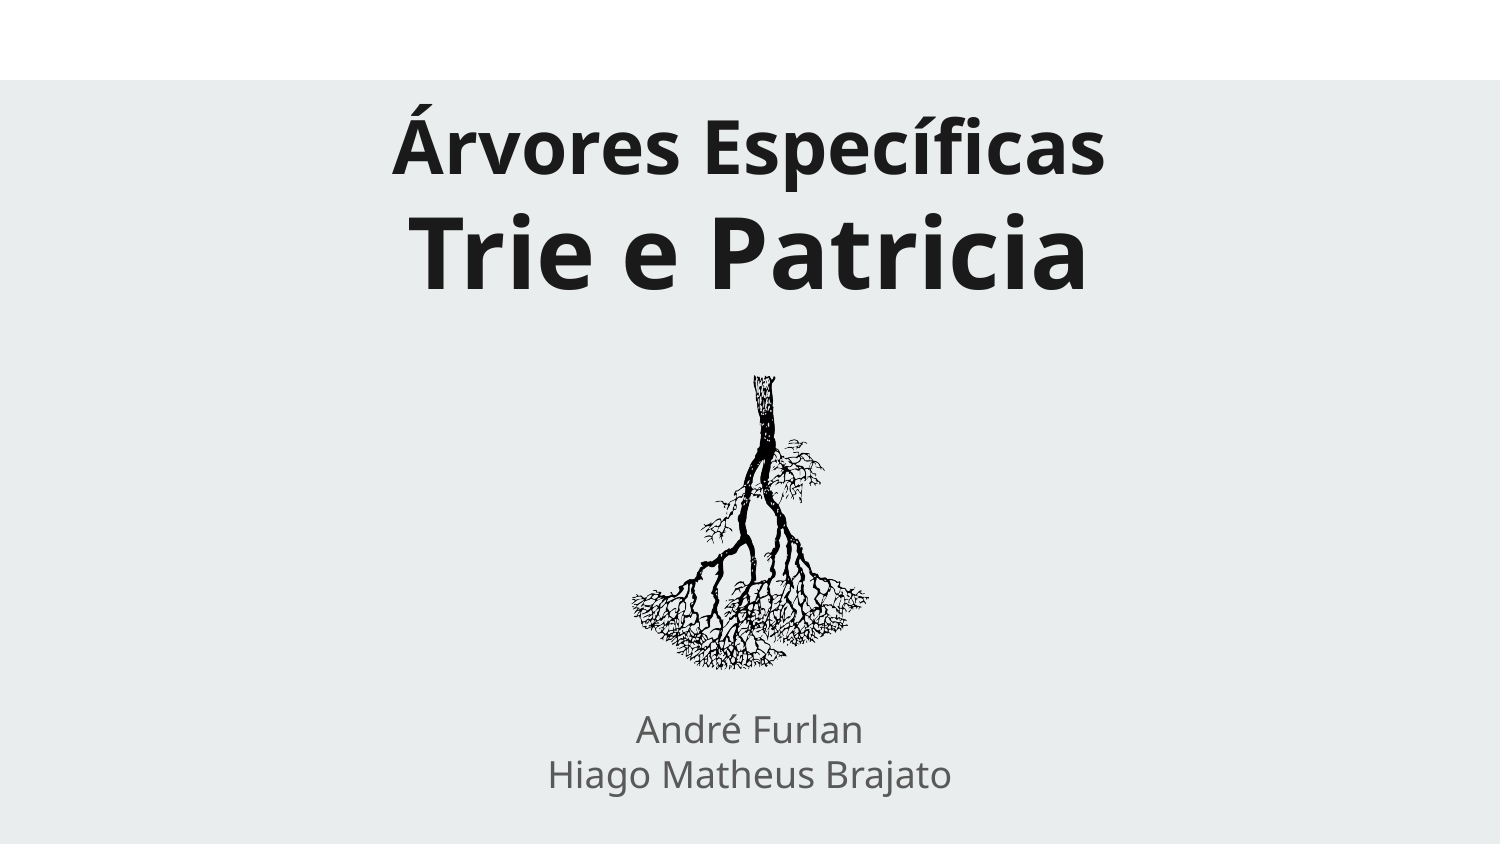

# Árvores Específicas Trie e Patricia
André Furlan
Hiago Matheus Brajato